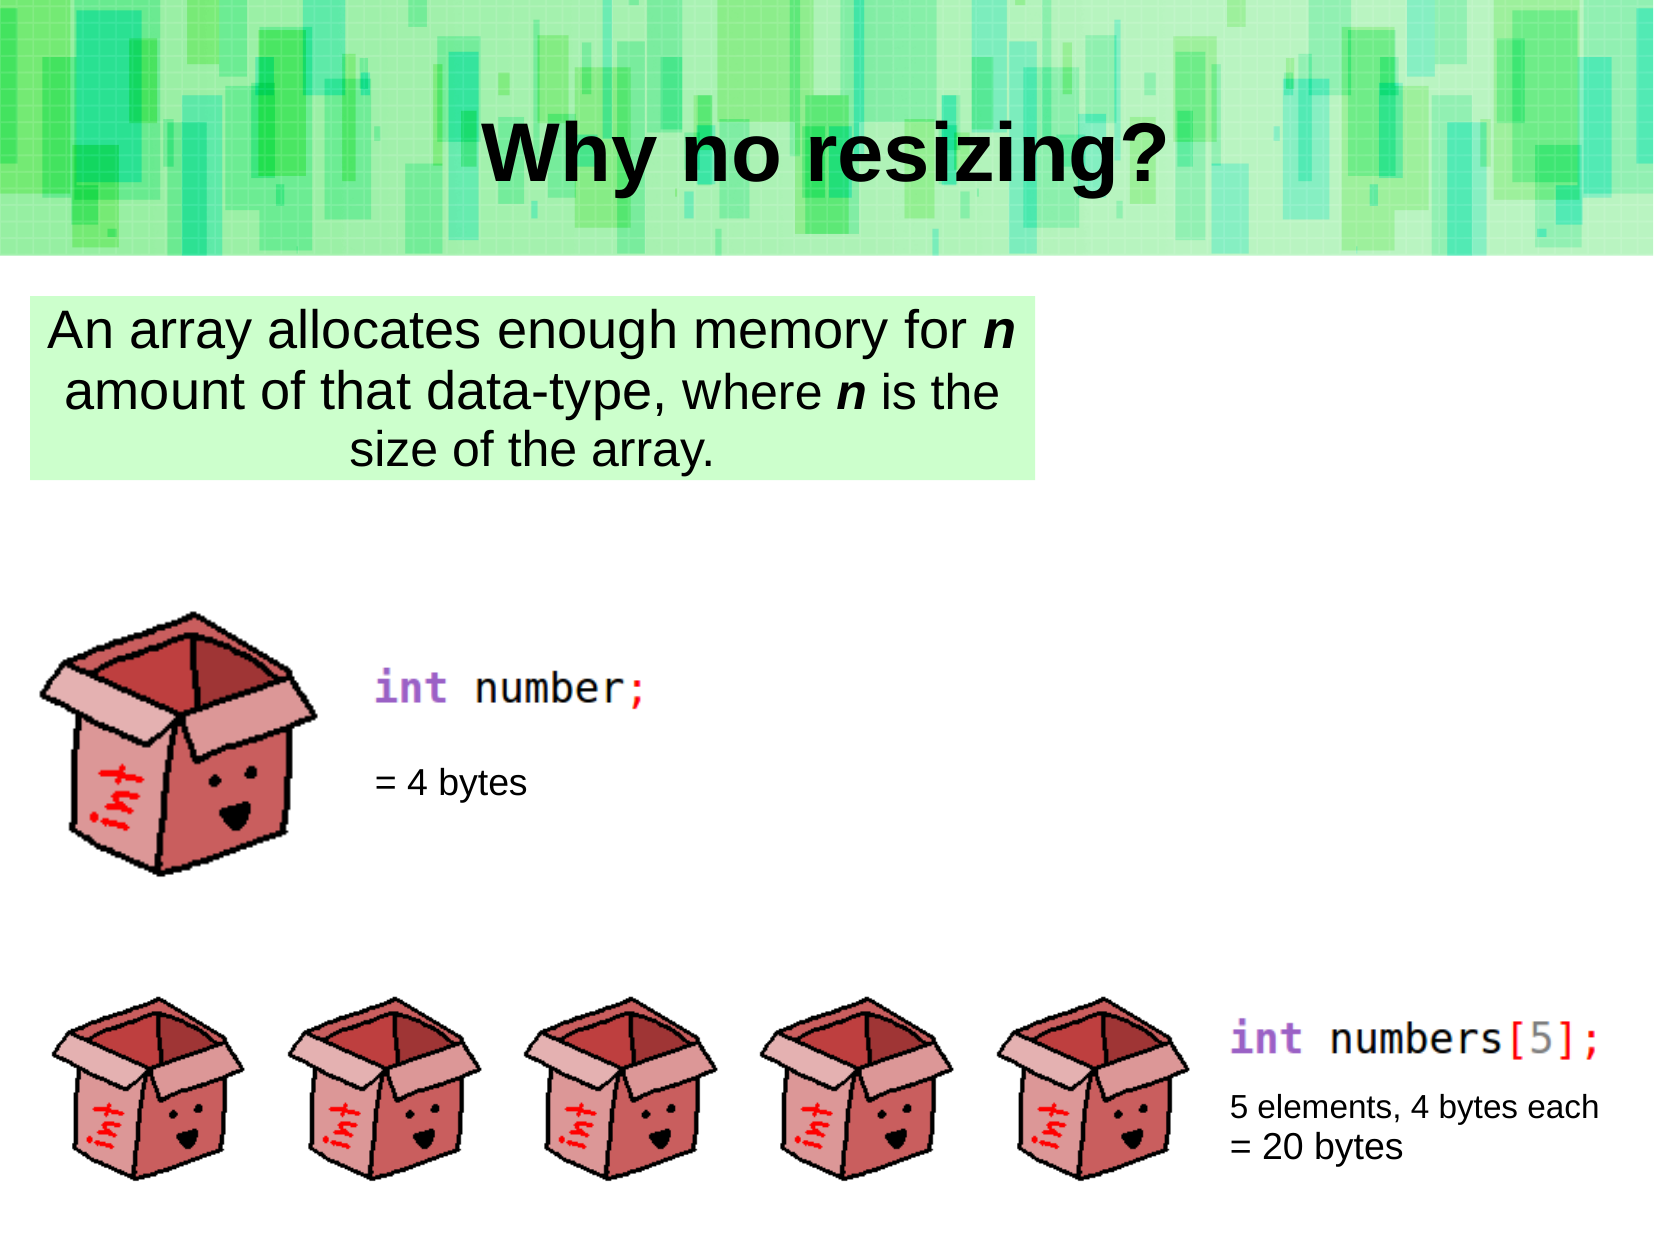

# Why no resizing?
An array allocates enough memory for n amount of that data-type, where n is the size of the array.
= 4 bytes
5 elements, 4 bytes each
= 20 bytes